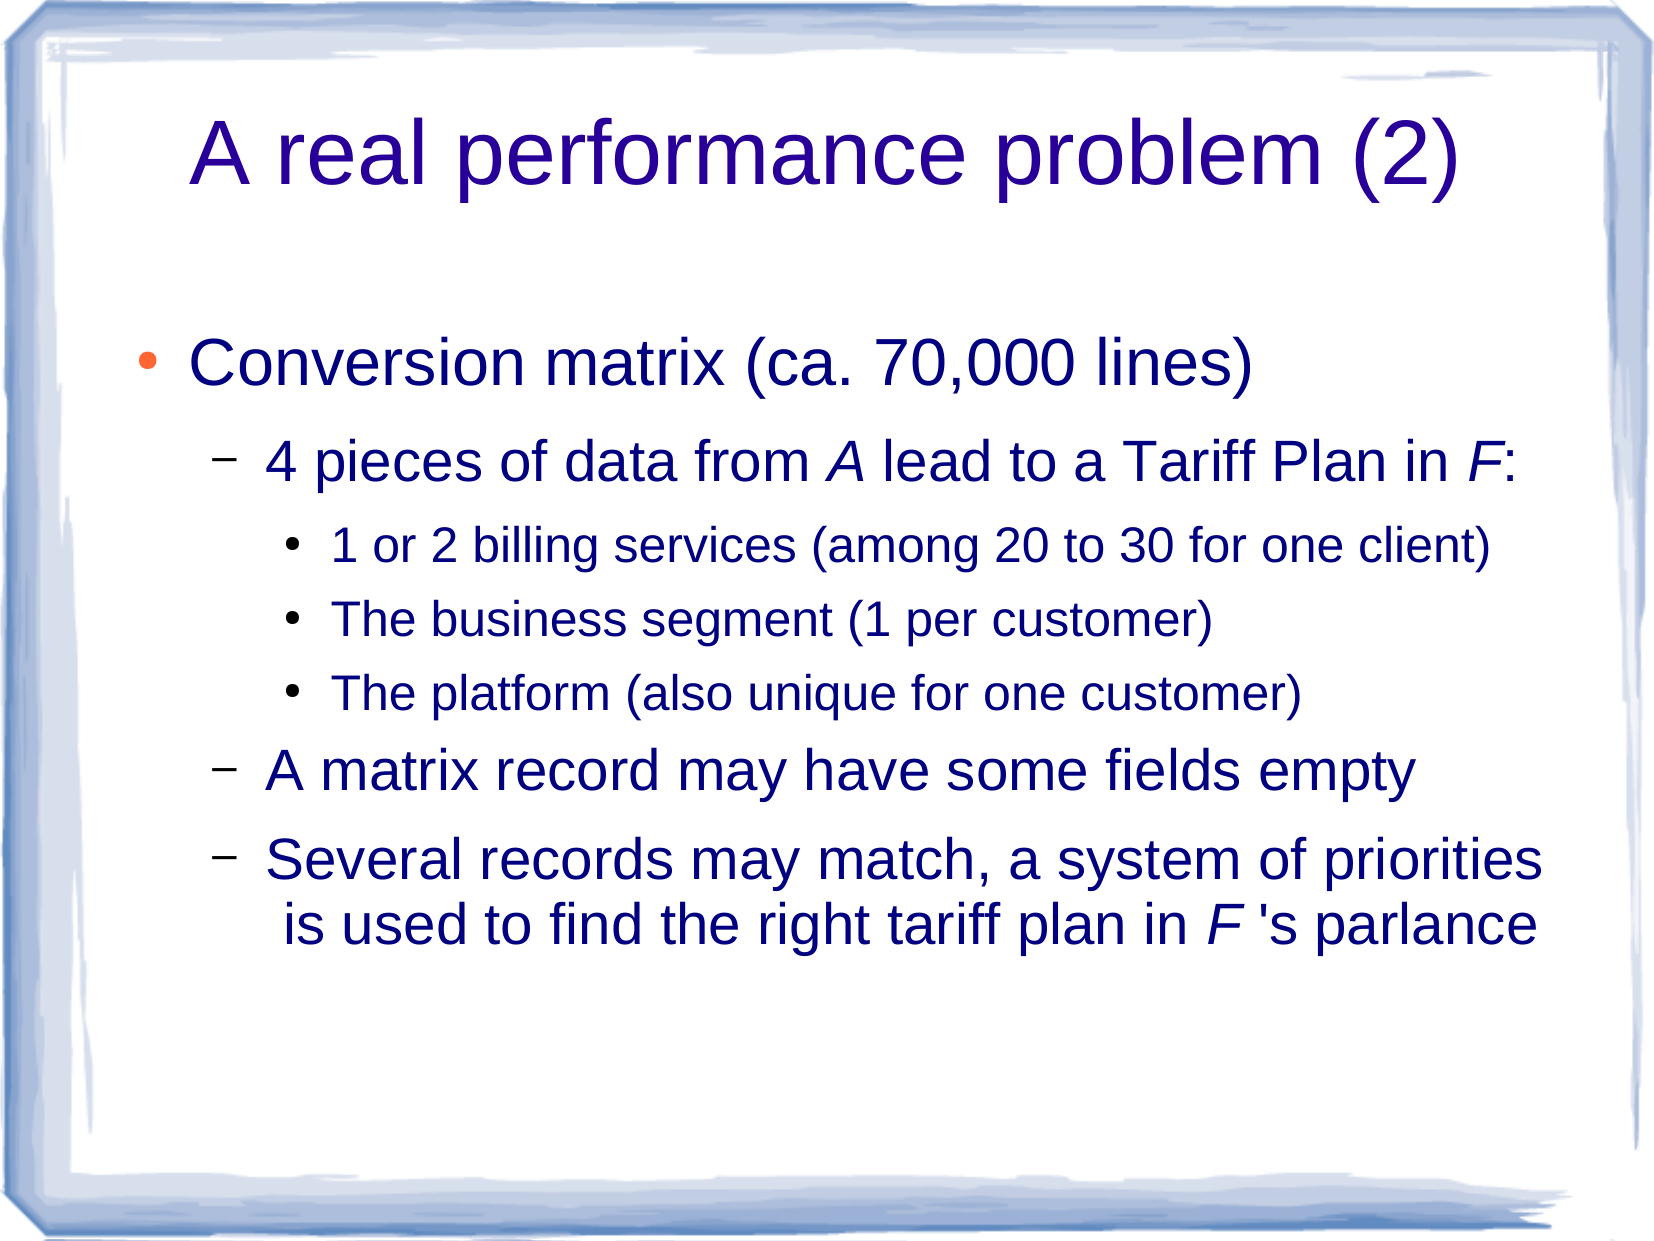

# A real performance problem (2)
Conversion matrix (ca. 70,000 lines)
4 pieces of data from A lead to a Tariff Plan in F:
1 or 2 billing services (among 20 to 30 for one client)
The business segment (1 per customer)
The platform (also unique for one customer)
A matrix record may have some fields empty
Several records may match, a system of priorities is used to find the right tariff plan in F 's parlance